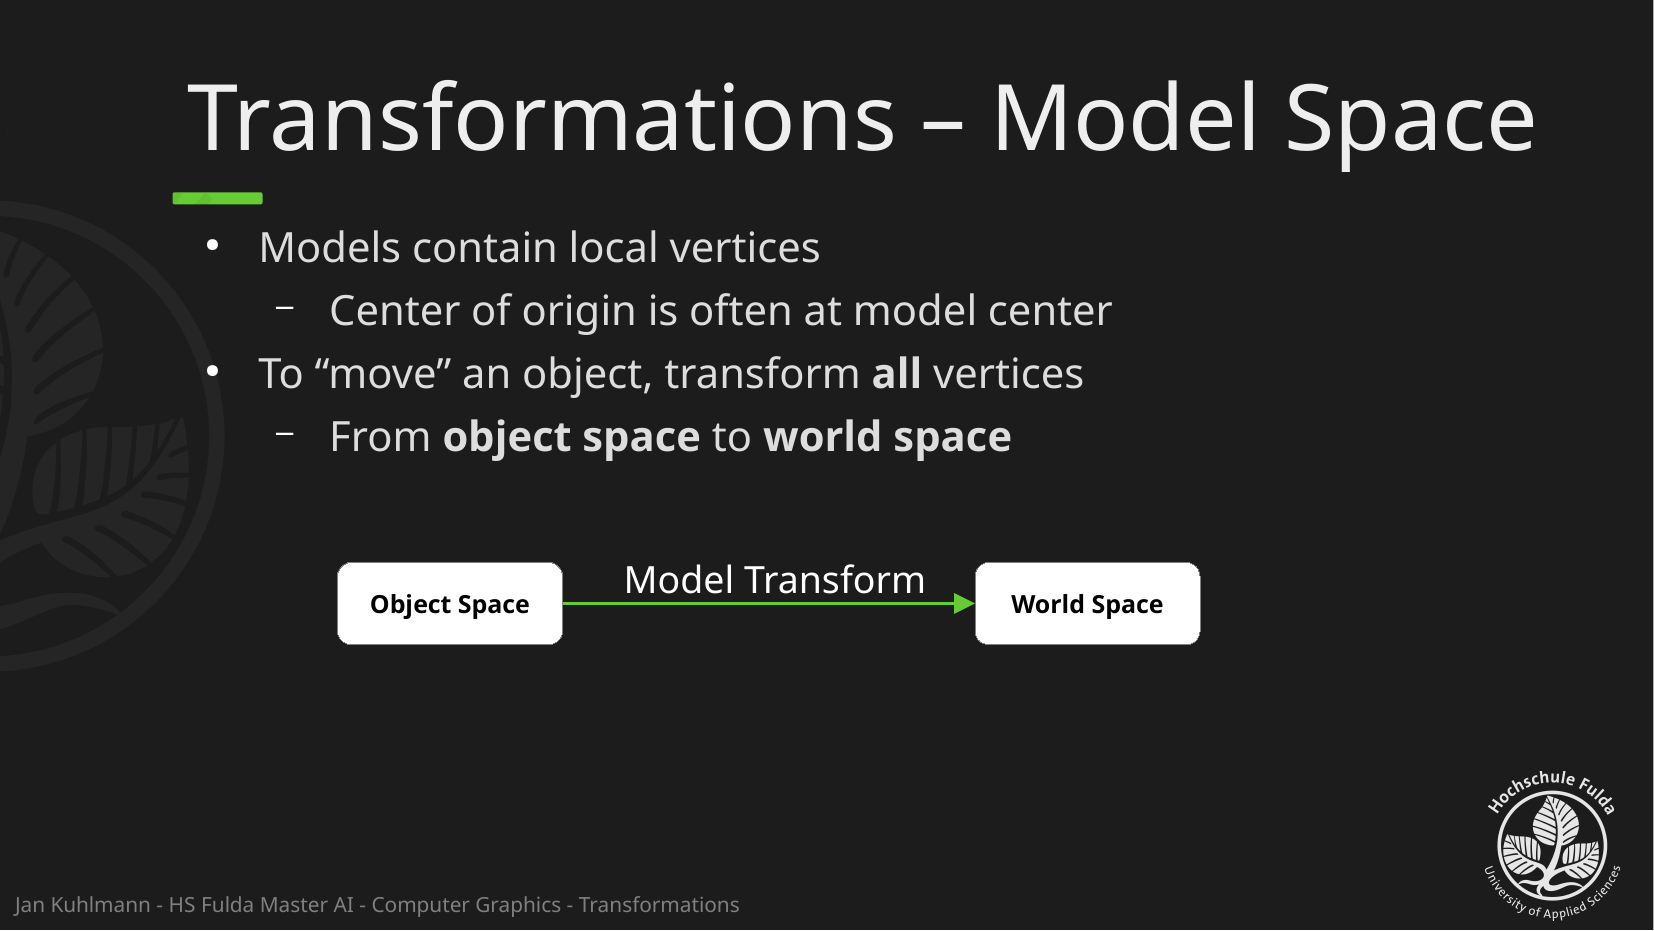

# Transformations – Model Space
Models contain local vertices
Center of origin is often at model center
To “move” an object, transform all vertices
From object space to world space
Model Transform
Object Space
World Space
Jan Kuhlmann - HS Fulda Master AI - Computer Graphics - Transformations